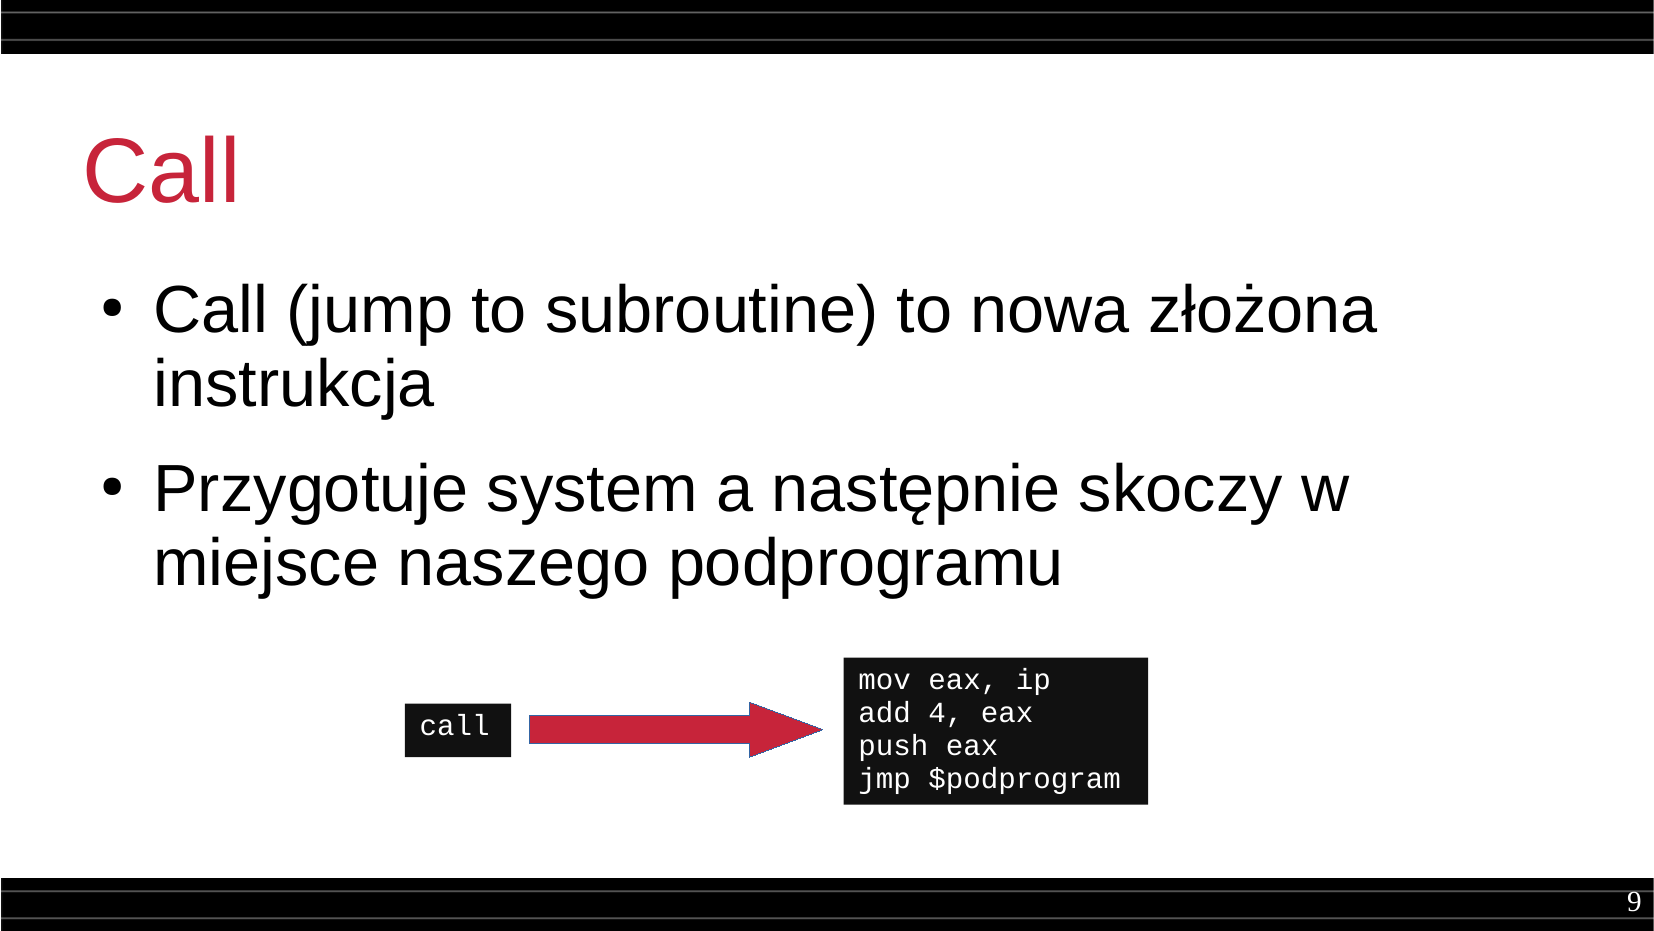

# Call
Call (jump to subroutine) to nowa złożona instrukcja
Przygotuje system a następnie skoczy w miejsce naszego podprogramu
mov eax, ip
add 4, eax
push eax
jmp $podprogram
call